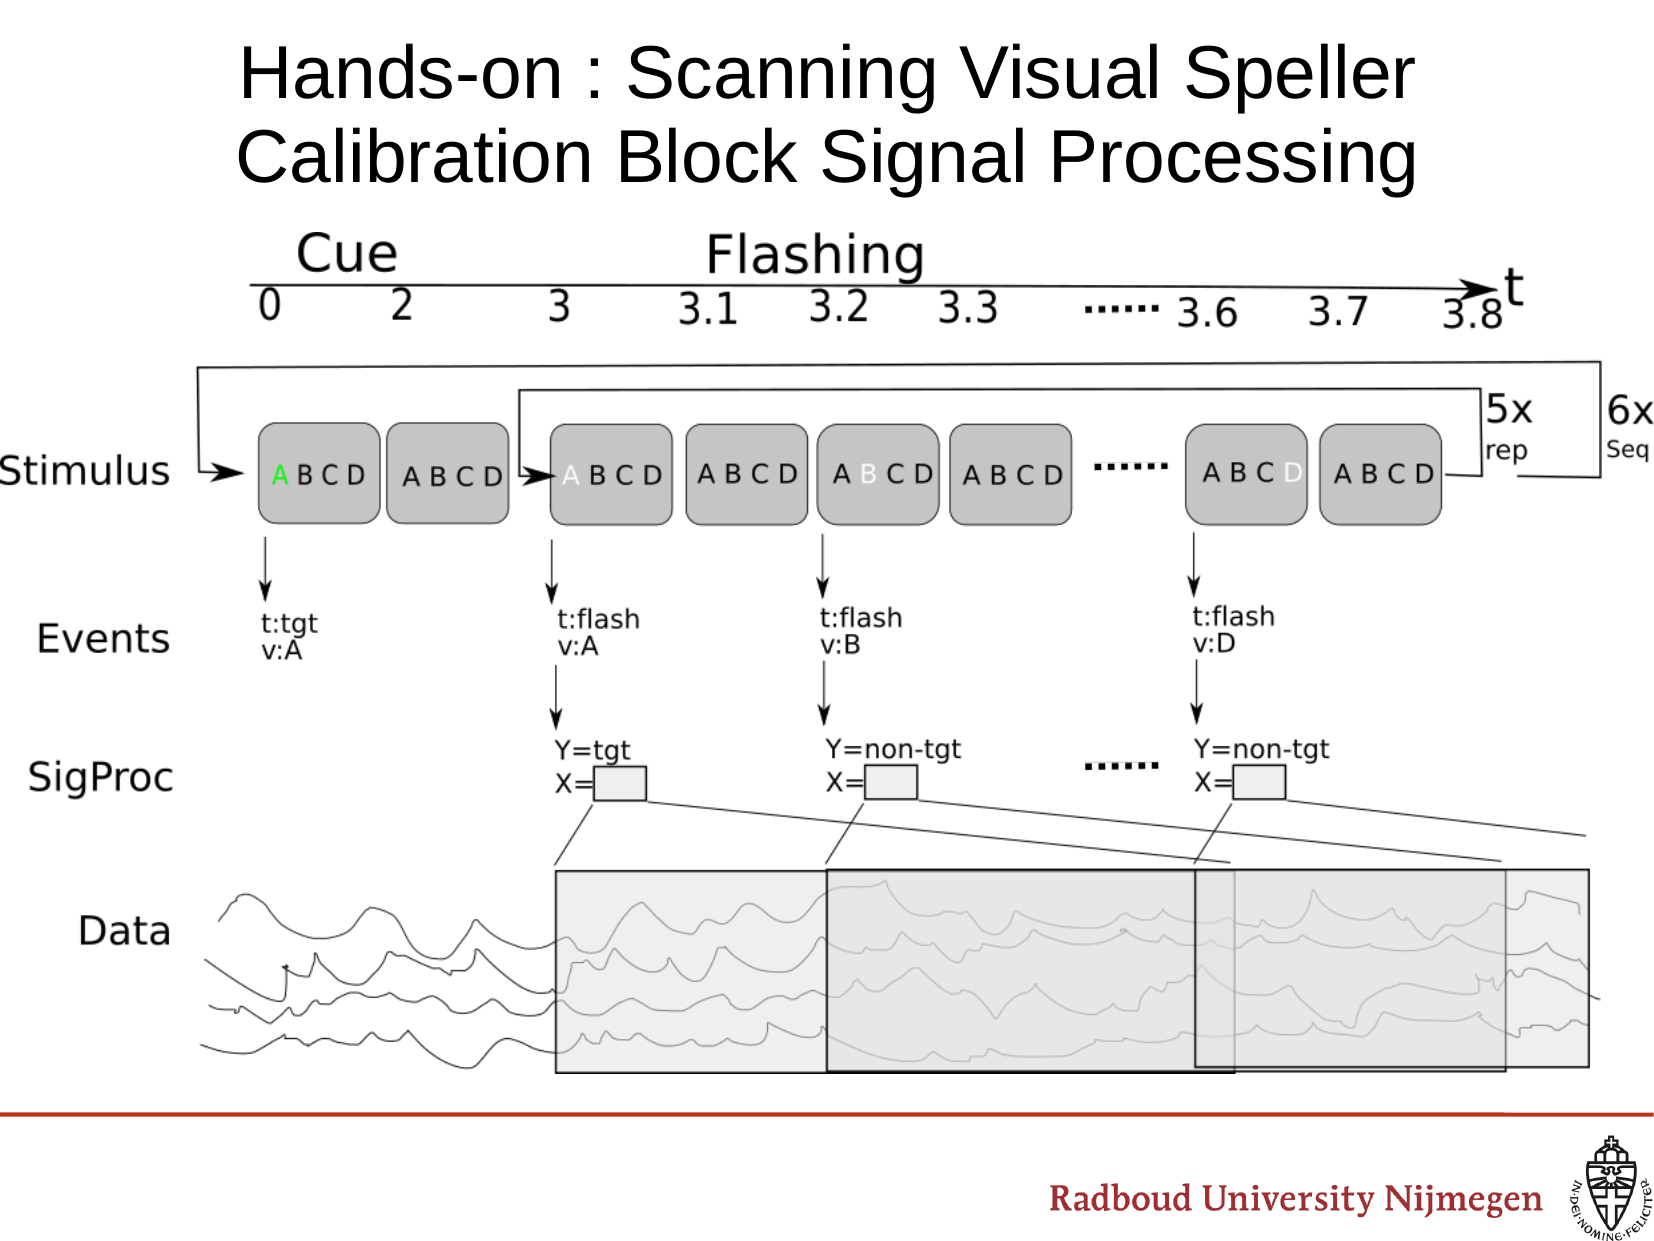

# Hands-on : Scanning Visual Speller Calibration Block Signal Processing